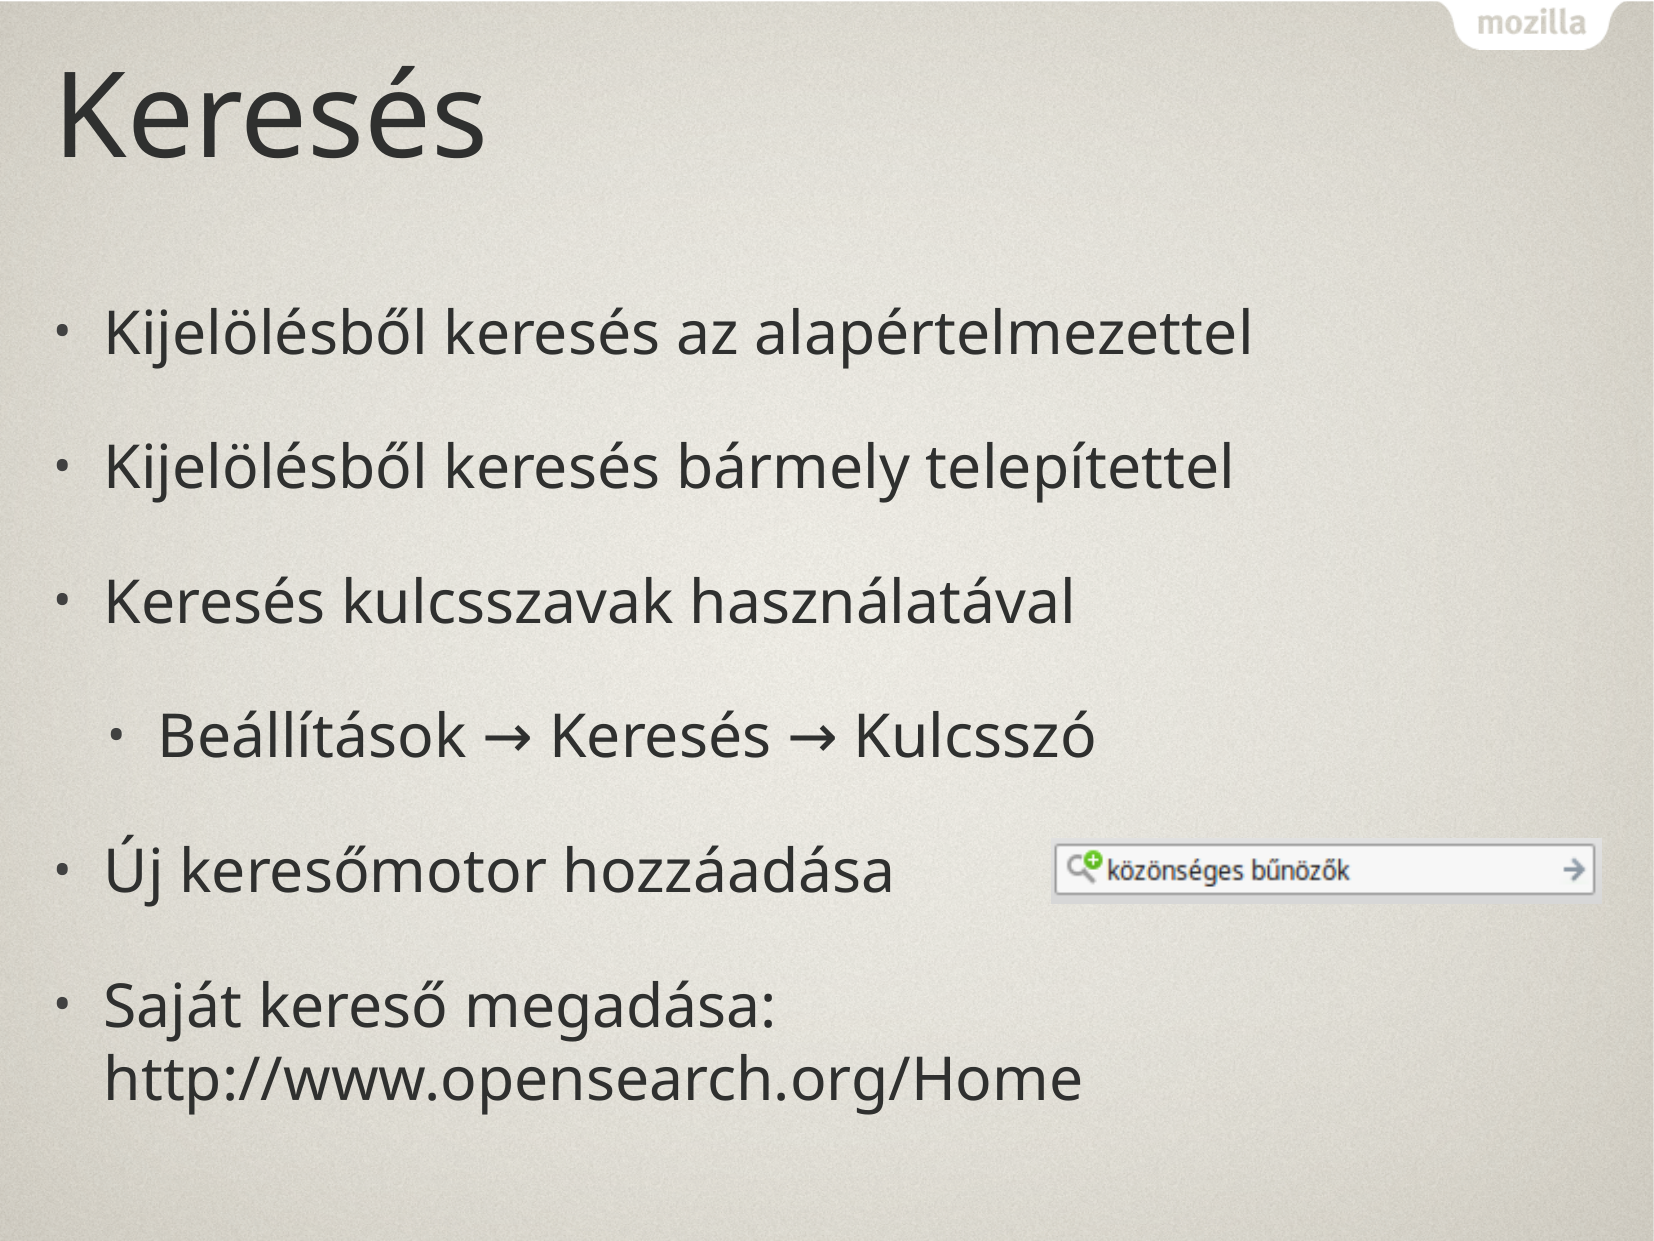

# Keresés
Kijelölésből keresés az alapértelmezettel
Kijelölésből keresés bármely telepítettel
Keresés kulcsszavak használatával
Beállítások → Keresés → Kulcsszó
Új keresőmotor hozzáadása
Saját kereső megadása: http://www.opensearch.org/Home